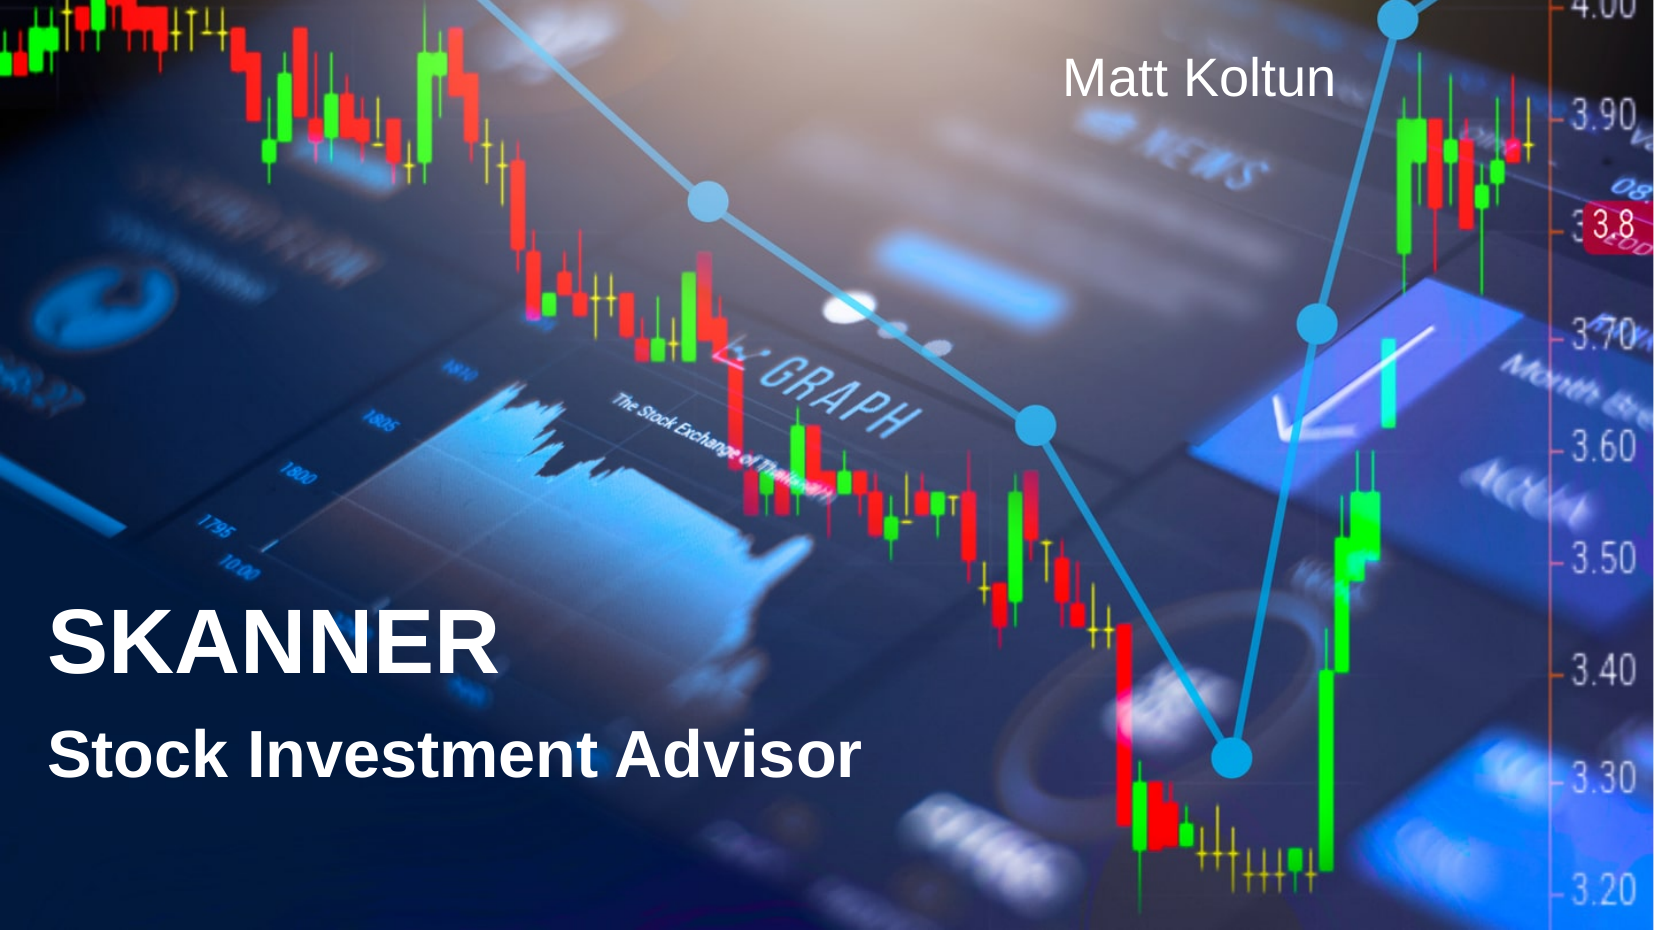

Matt Koltun
# SKANNER
Stock Investment Advisor